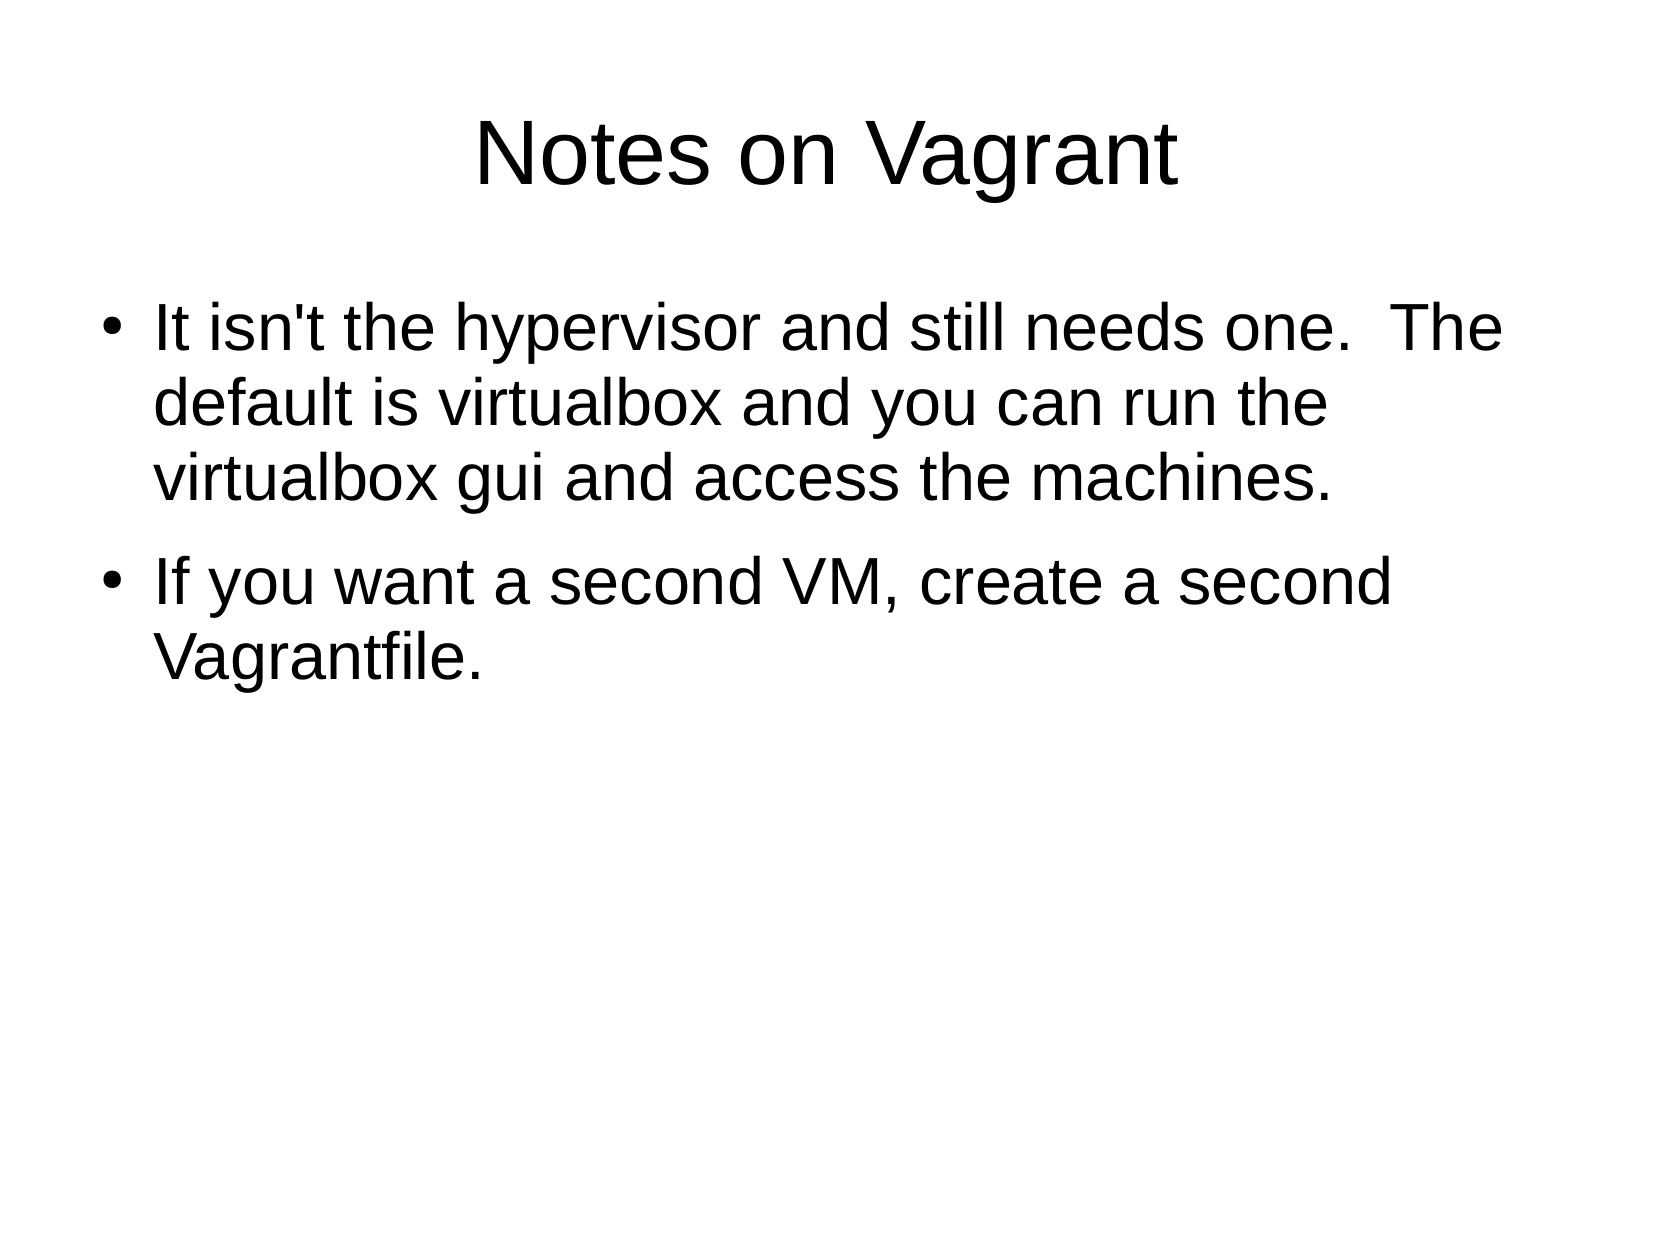

# Notes on Vagrant
It isn't the hypervisor and still needs one. The default is virtualbox and you can run the virtualbox gui and access the machines.
If you want a second VM, create a second Vagrantfile.